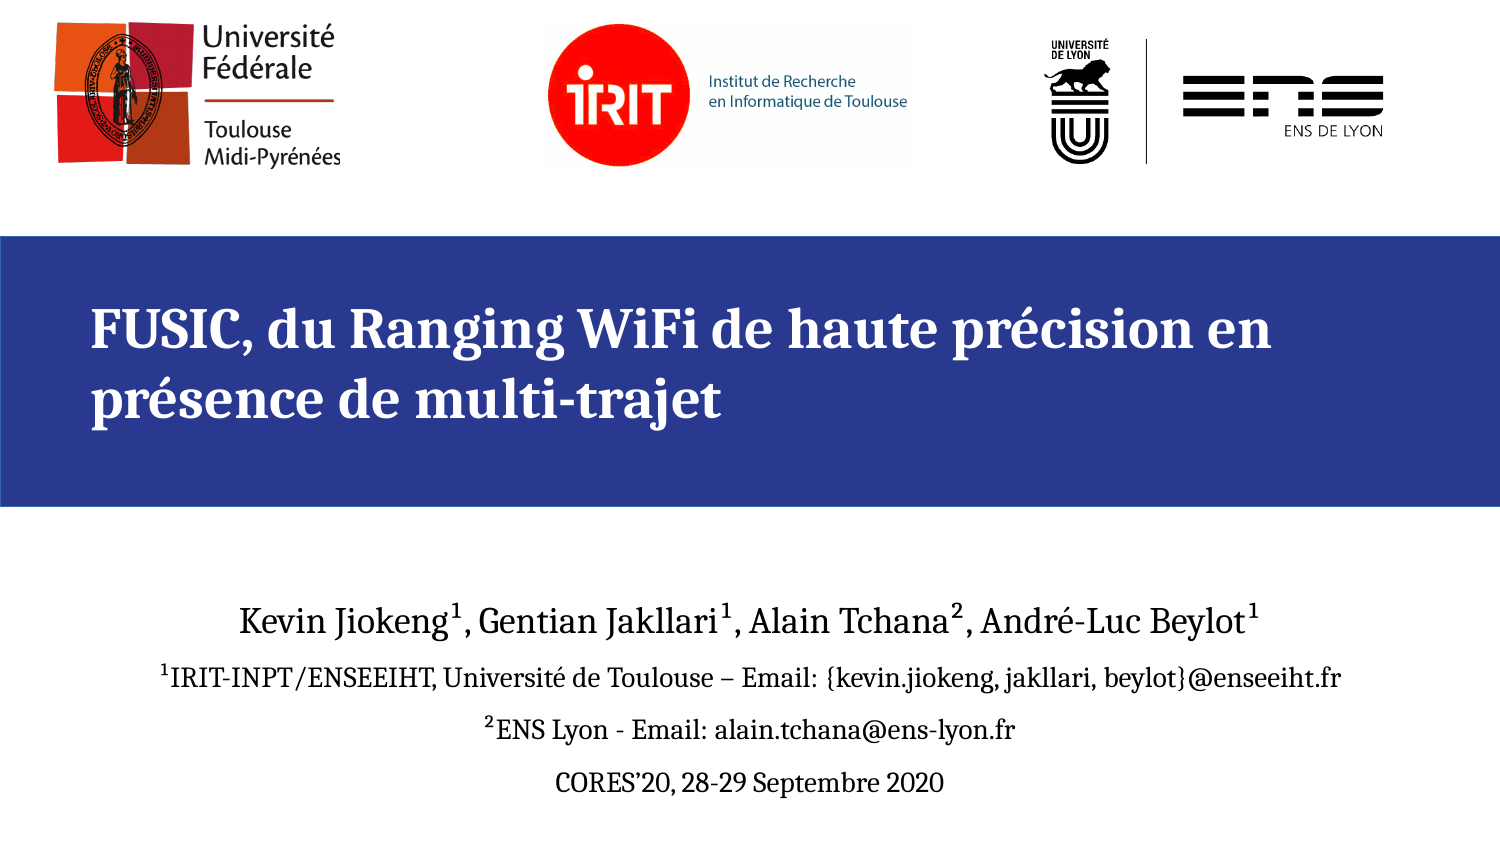

# FUSIC, du Ranging WiFi de haute précision en présence de multi-trajet
Kevin Jiokeng¹, Gentian Jakllari¹, Alain Tchana², André-Luc Beylot¹
¹IRIT-INPT/ENSEEIHT, Université de Toulouse – Email: {kevin.jiokeng, jakllari, beylot}@enseeiht.fr
²ENS Lyon - Email: alain.tchana@ens-lyon.fr
CORES’20, 28-29 Septembre 2020